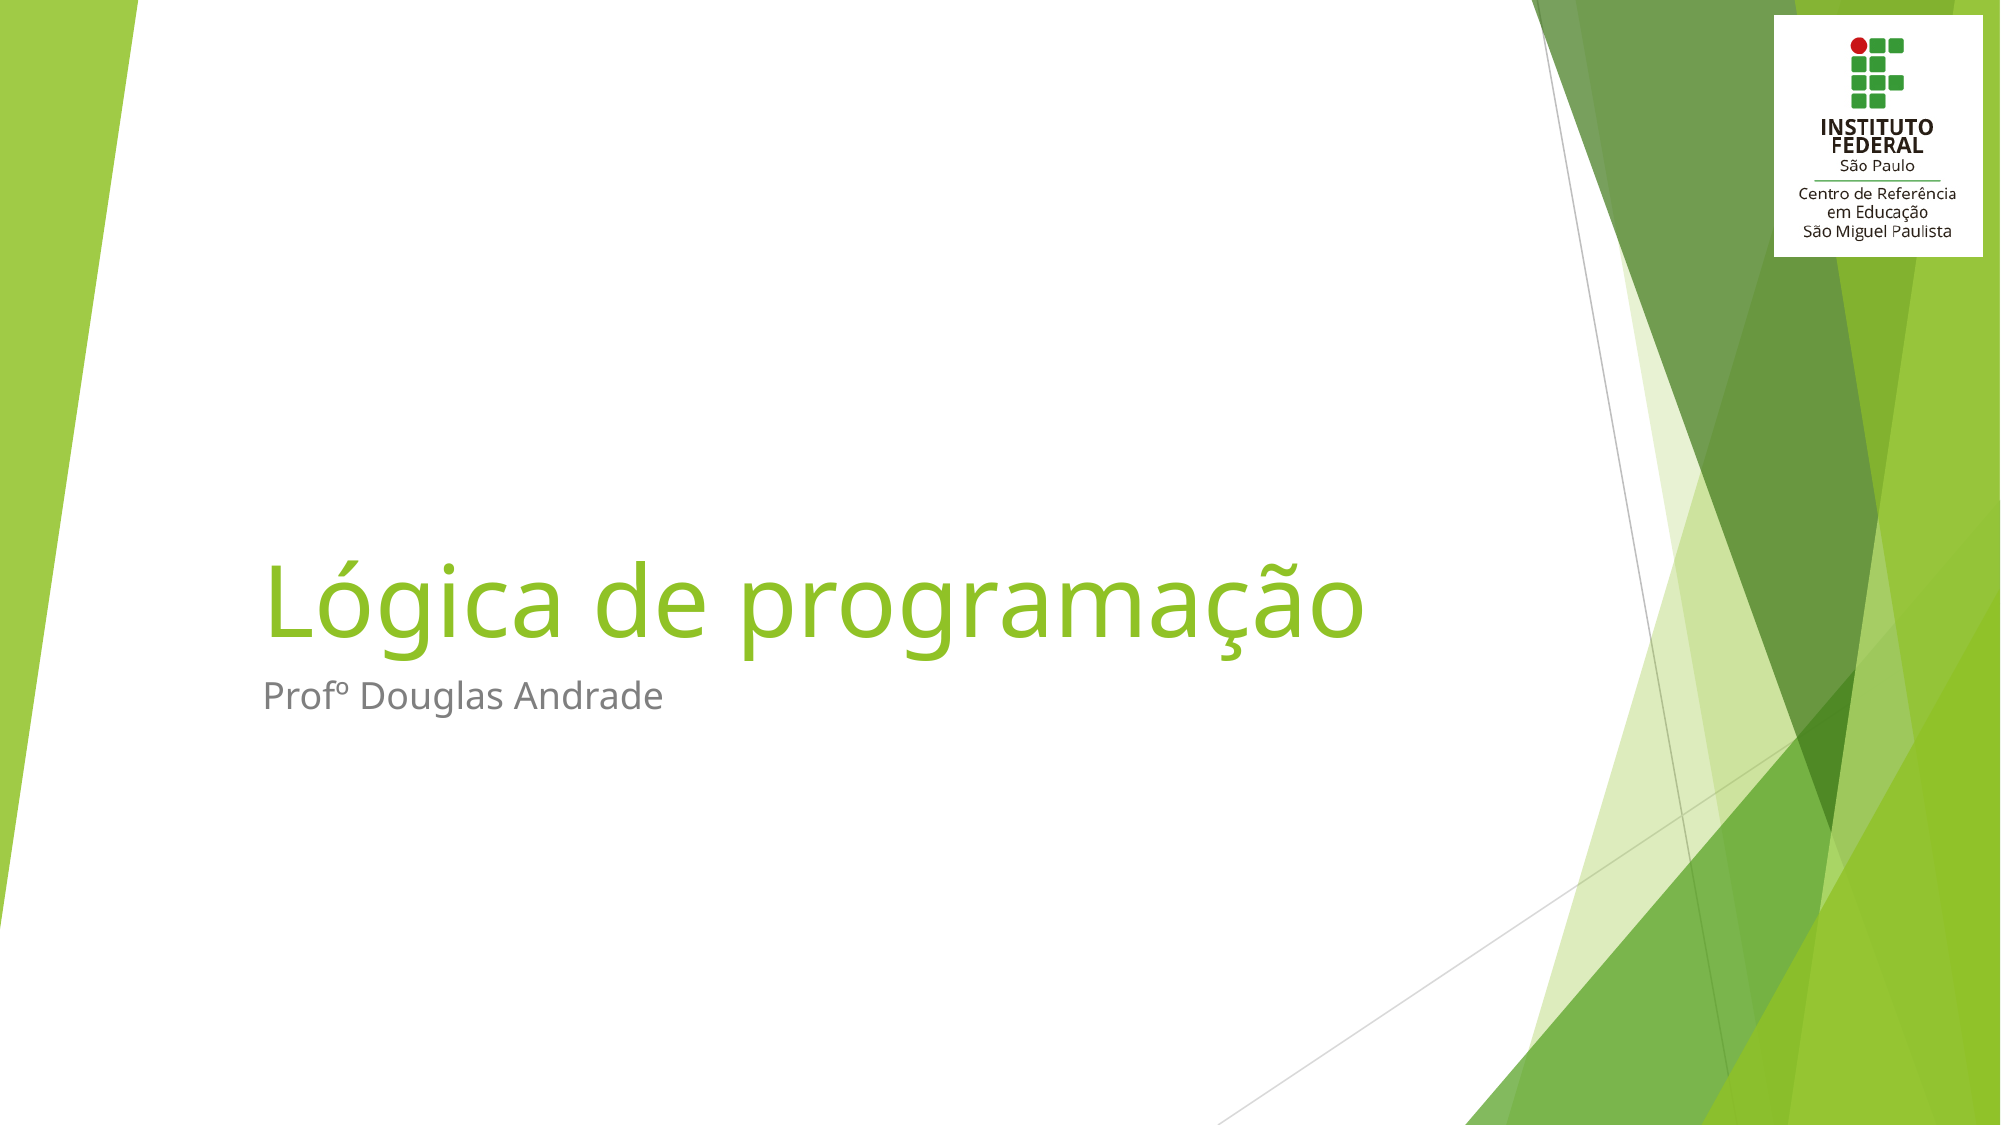

# Lógica de programação
Profº Douglas Andrade